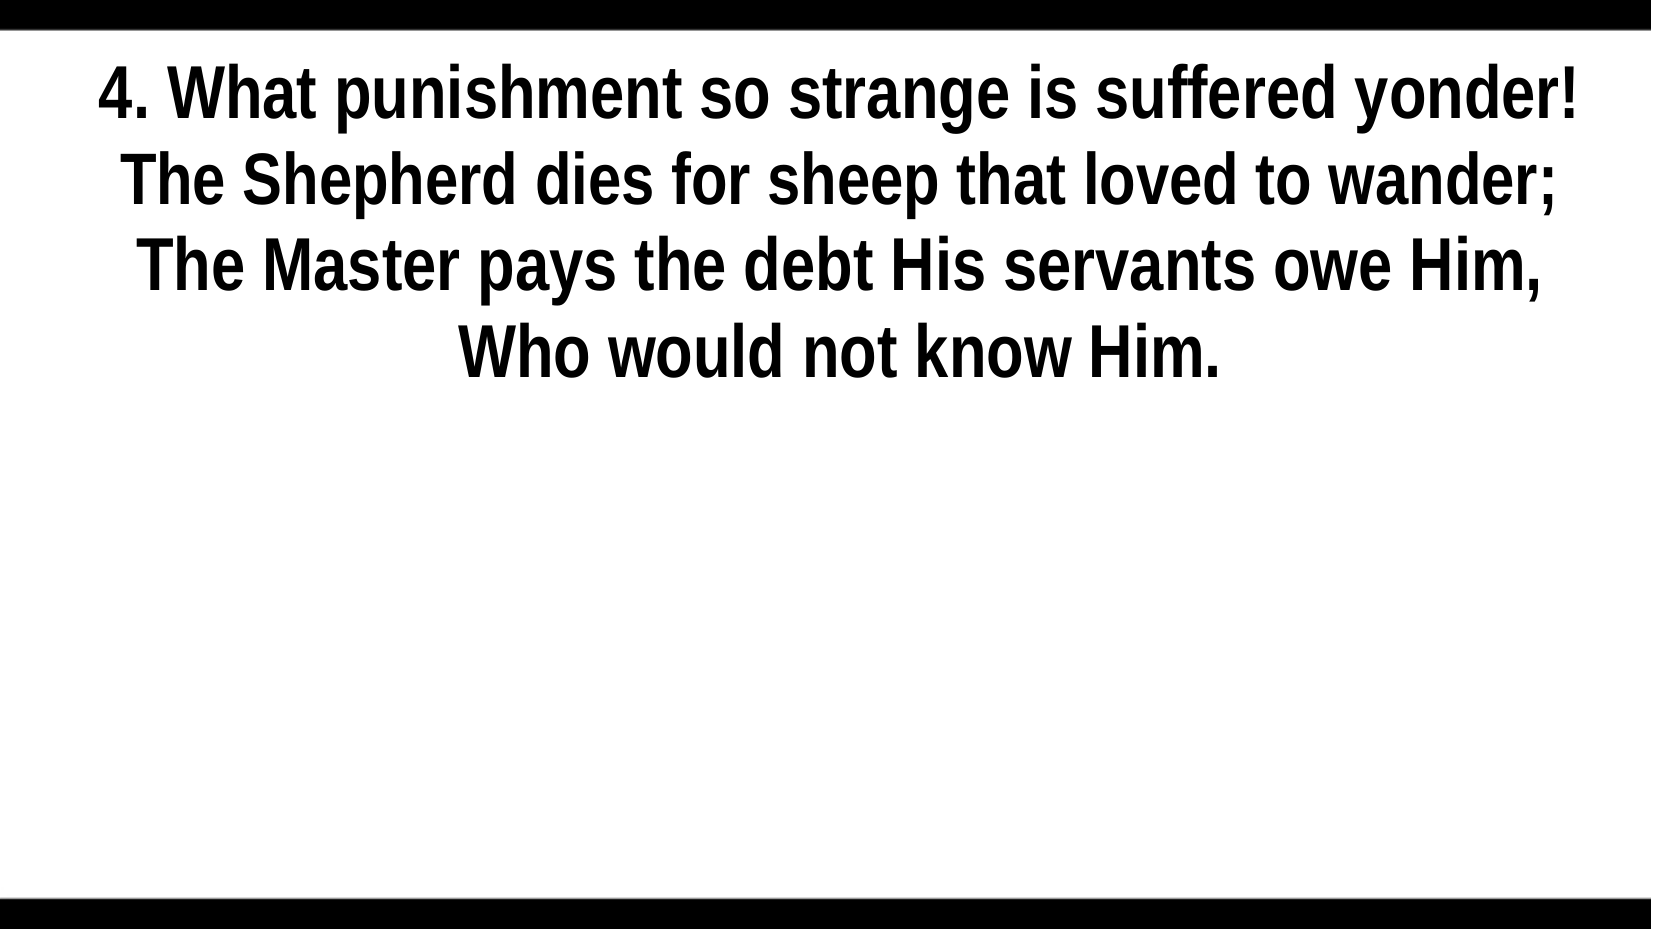

4. What punishment so strange is suffered yonder! The Shepherd dies for sheep that loved to wander; The Master pays the debt His servants owe Him, Who would not know Him.